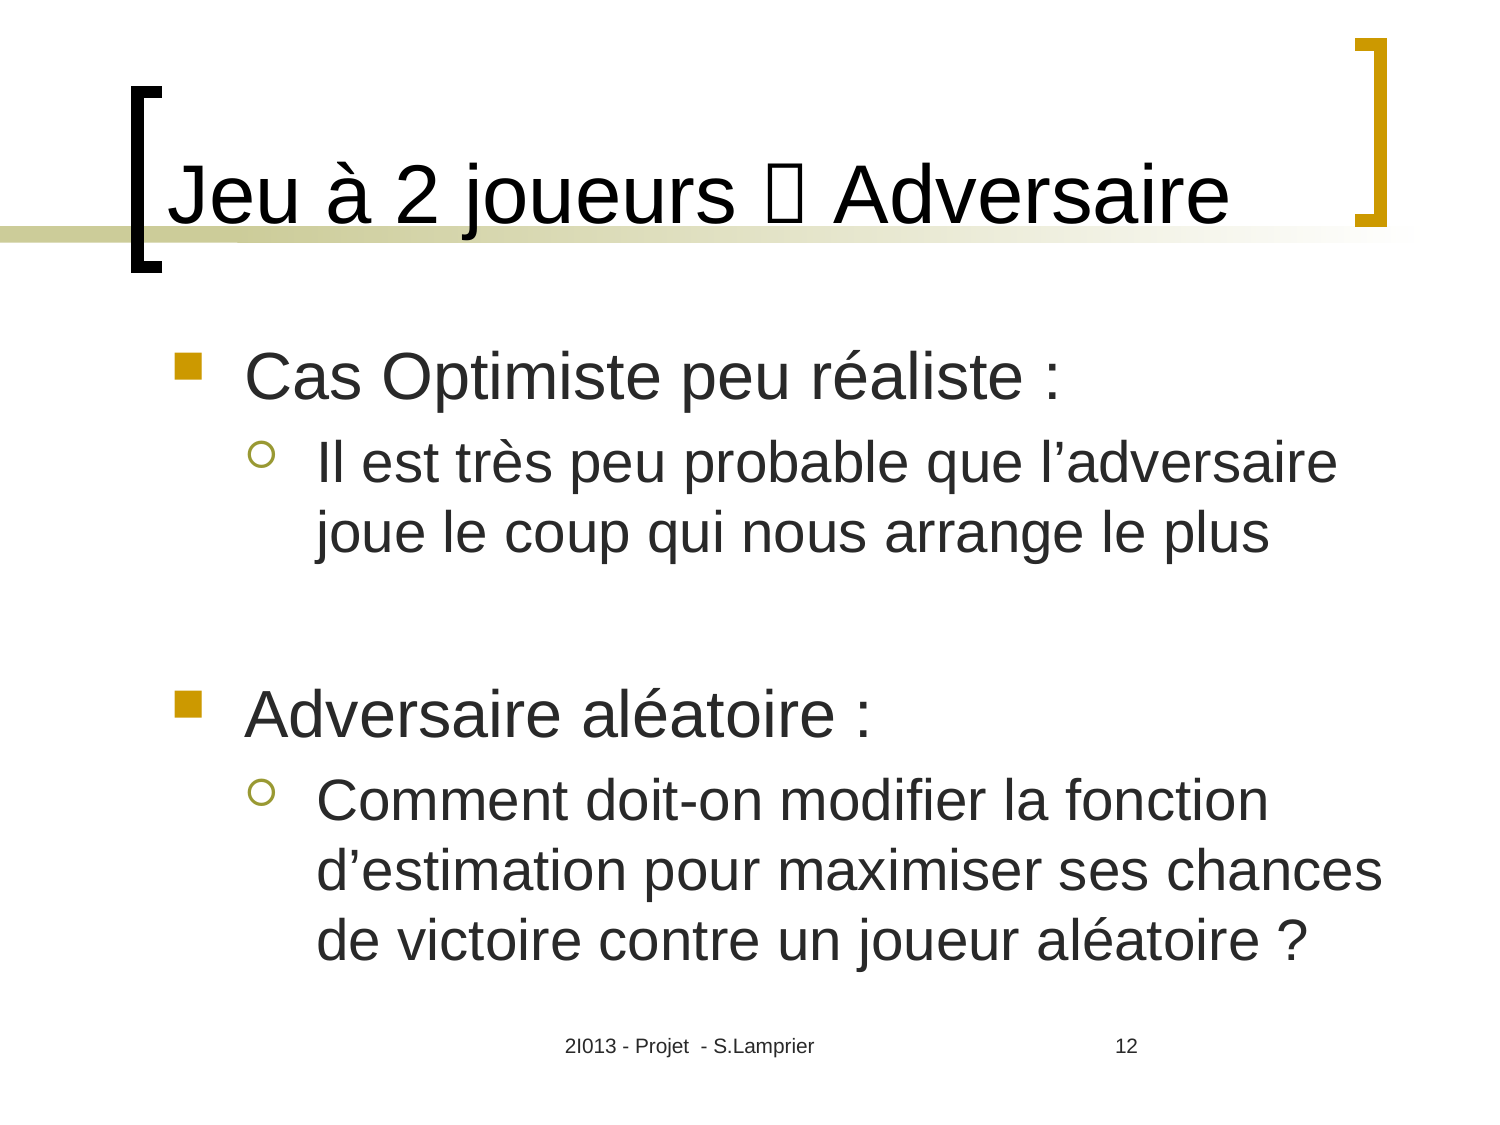

# Jeu à 2 joueurs  Adversaire
Cas Optimiste peu réaliste :
Il est très peu probable que l’adversaire joue le coup qui nous arrange le plus
Adversaire aléatoire :
Comment doit-on modifier la fonction d’estimation pour maximiser ses chances de victoire contre un joueur aléatoire ?
2I013 - Projet - S.Lamprier